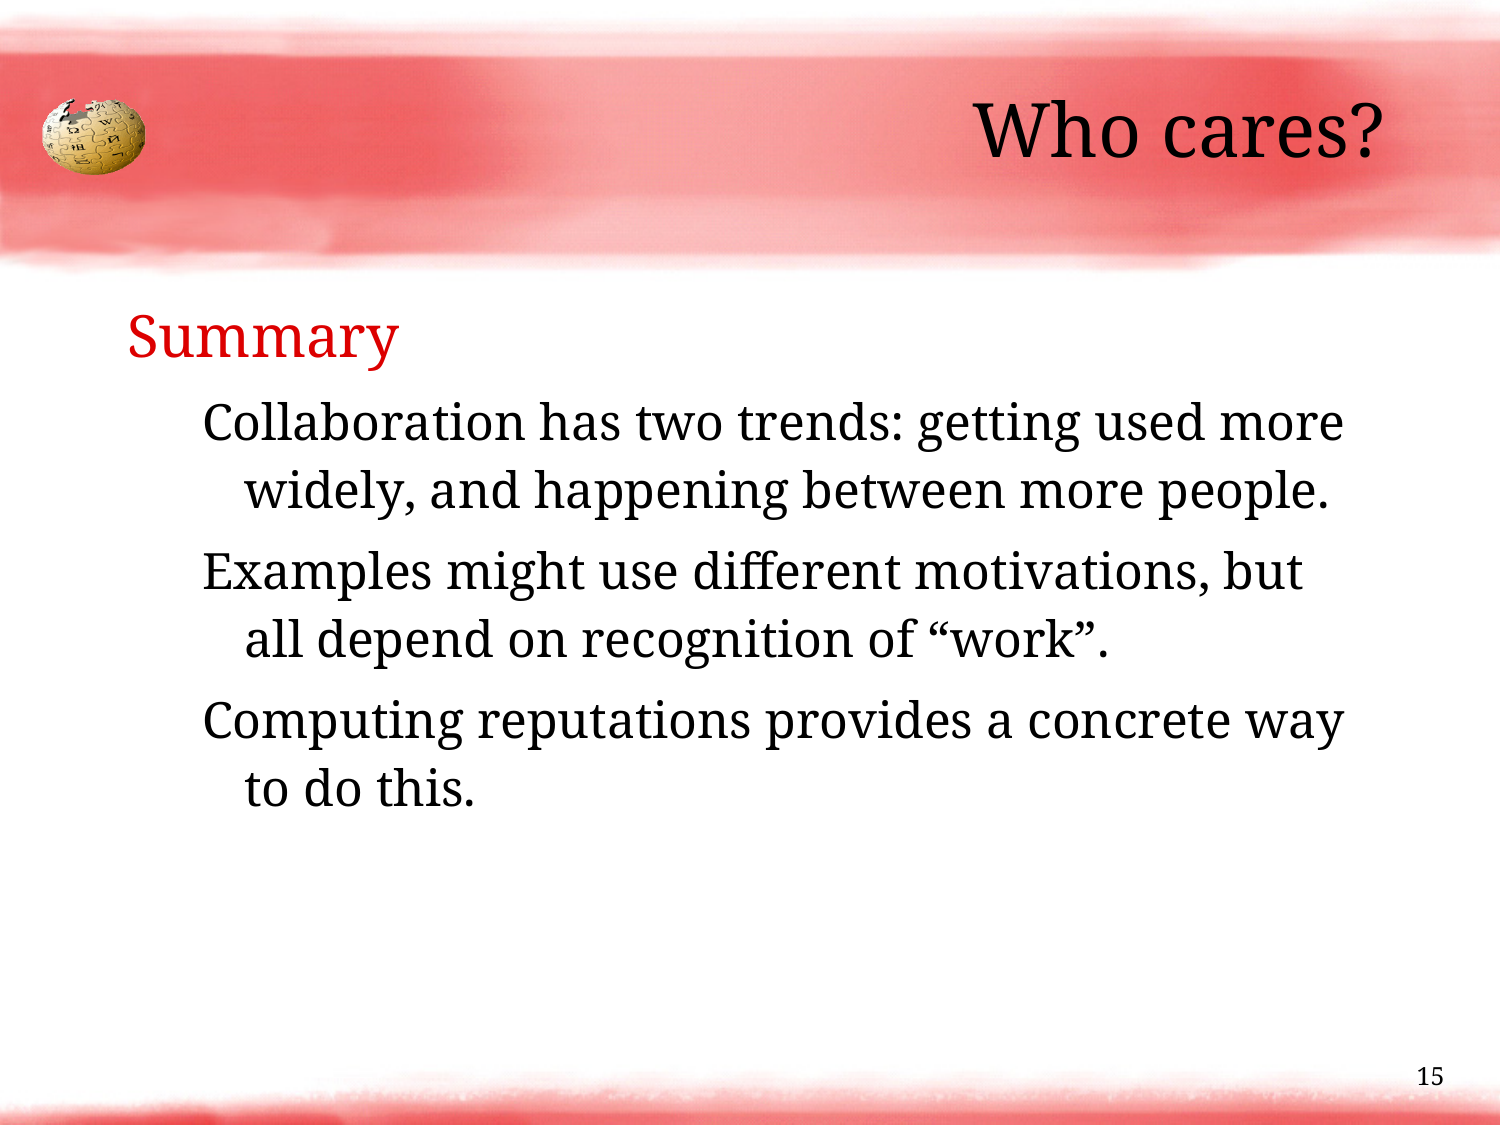

# Who cares?
Summary
Collaboration has two trends: getting used more widely, and happening between more people.
Examples might use different motivations, but all depend on recognition of “work”.
Computing reputations provides a concrete way to do this.
15